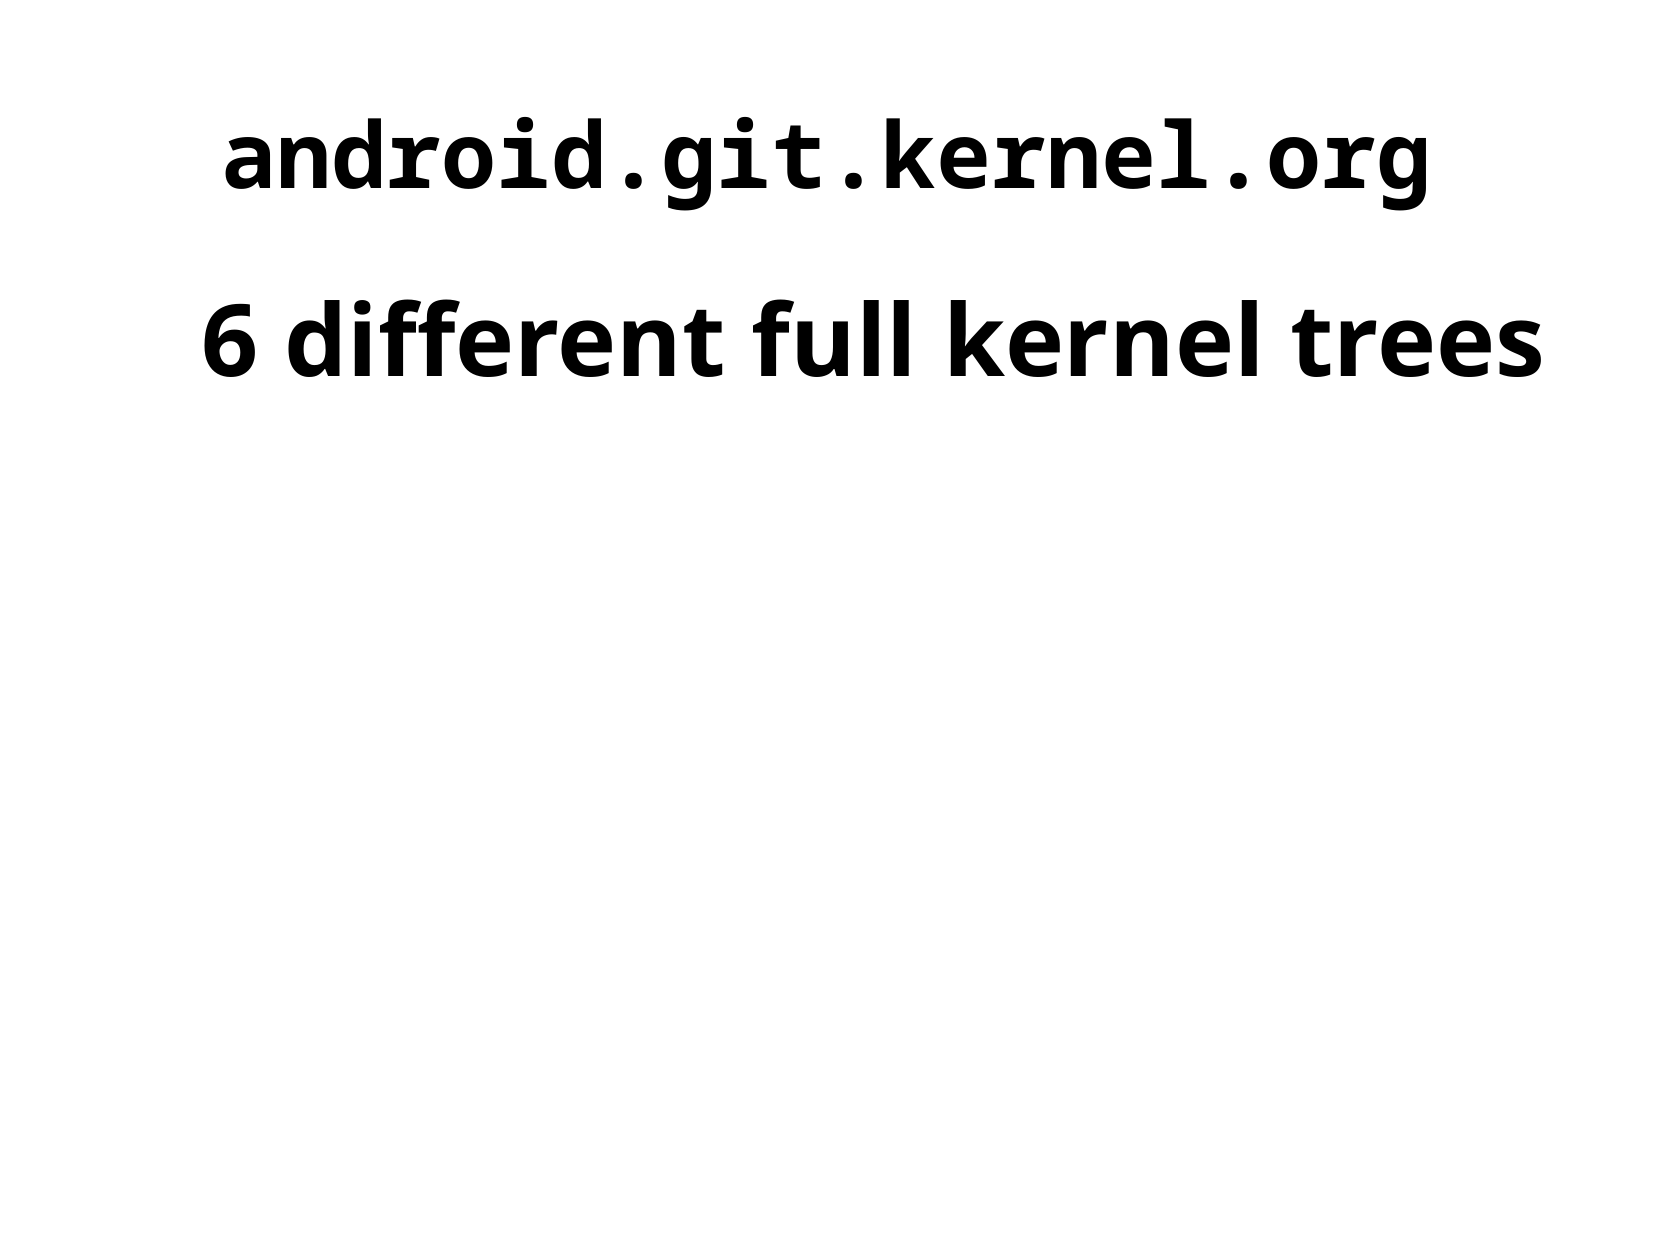

# android.git.kernel.org
6 different full kernel trees